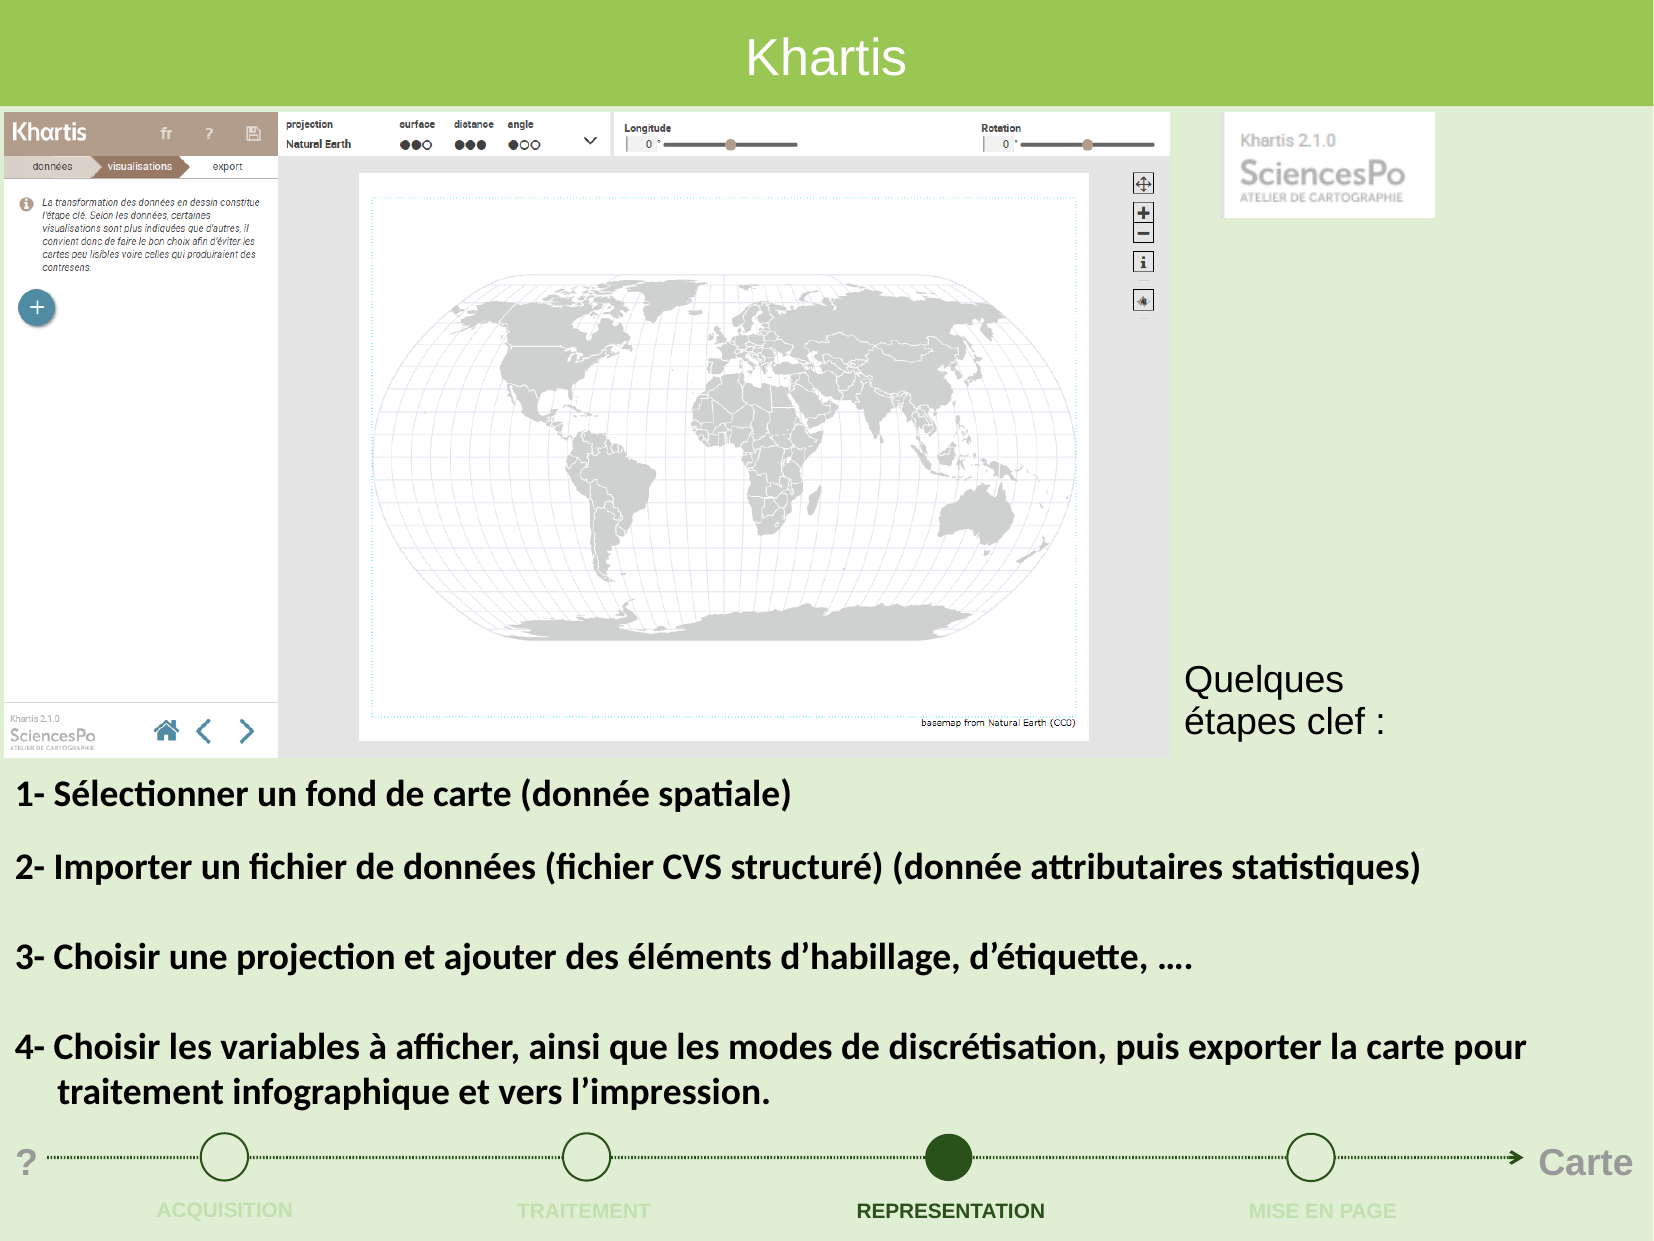

# Khartis
Quelques étapes clef :
1- Sélectionner un fond de carte (donnée spatiale)
2- Importer un fichier de données (fichier CVS structuré) (donnée attributaires statistiques)
3- Choisir une projection et ajouter des éléments d’habillage, d’étiquette, ….
4- Choisir les variables à afficher, ainsi que les modes de discrétisation, puis exporter la carte pour
 traitement infographique et vers l’impression.
?
Carte
ACQUISITION
TRAITEMENT
REPRESENTATION
MISE EN PAGE